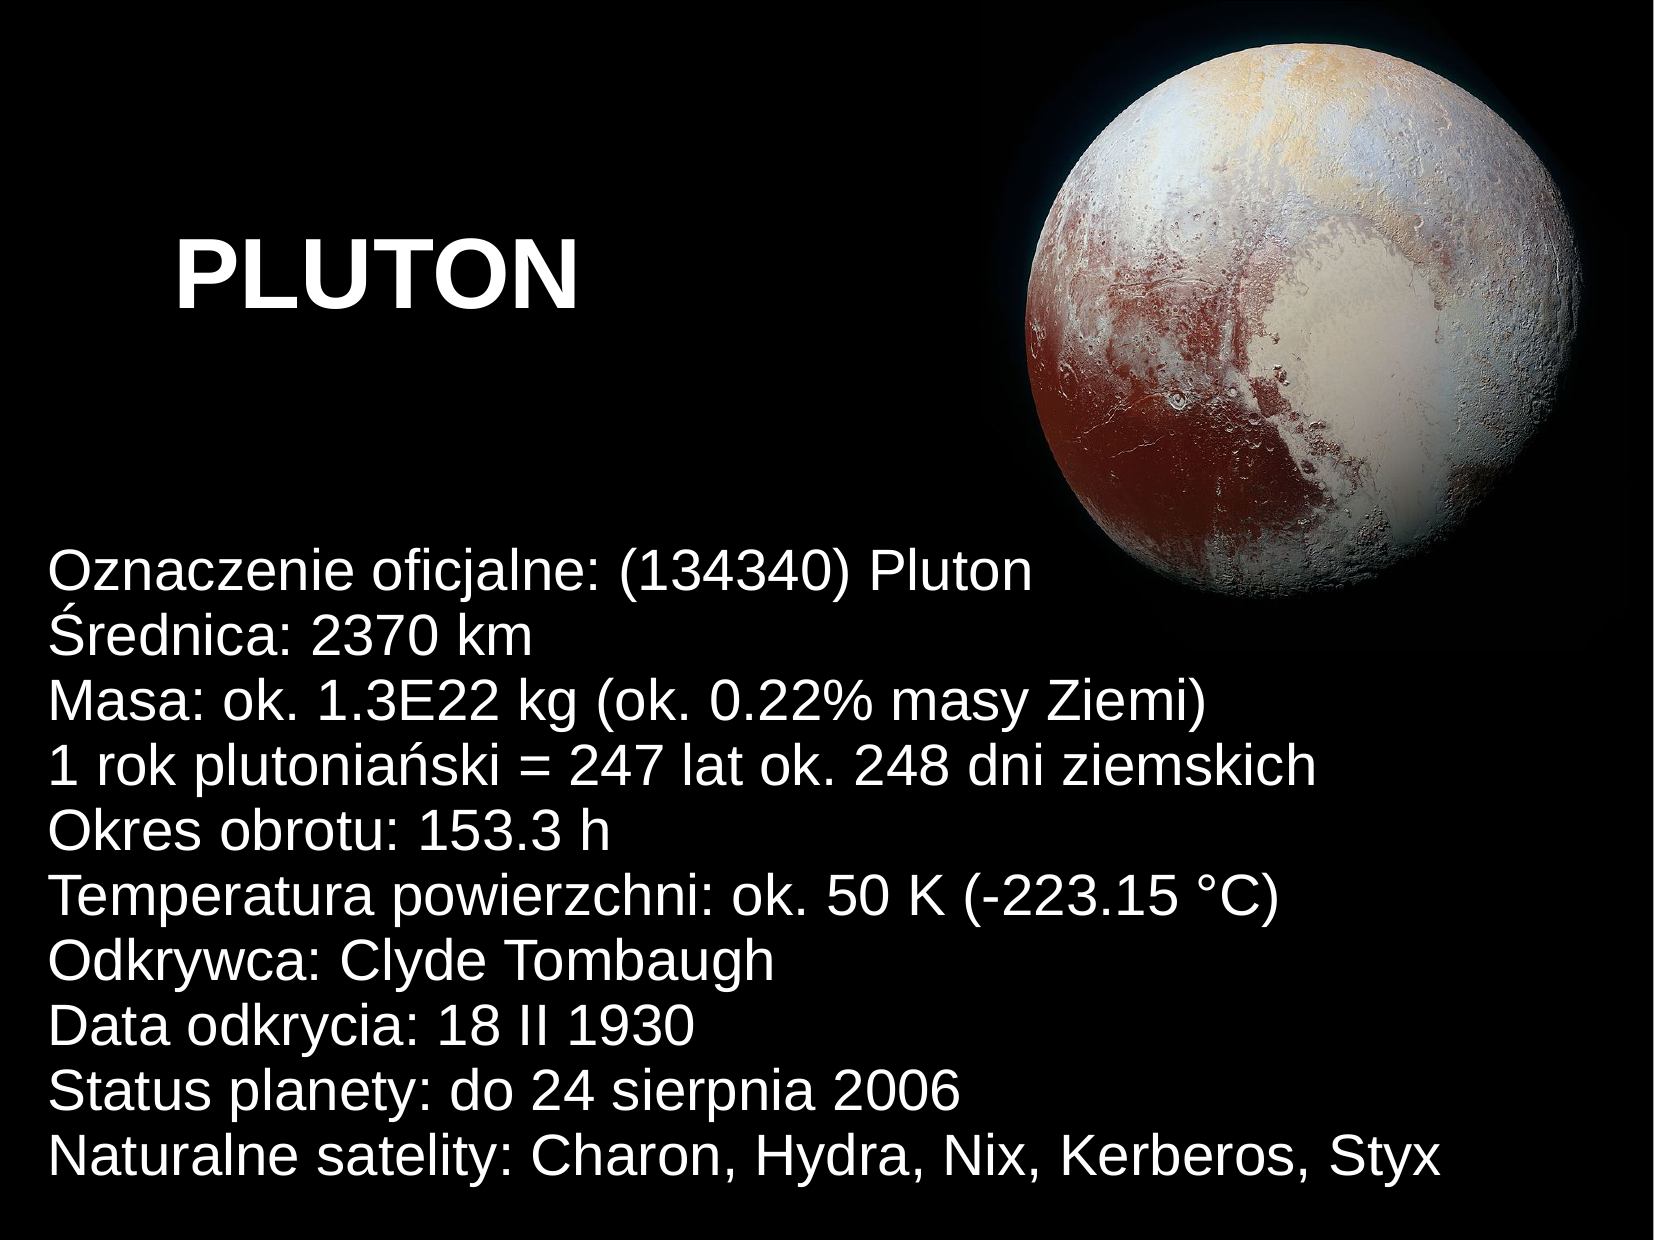

# PLUTON
Oznaczenie oficjalne: (134340) Pluton
Średnica: 2370 km
Masa: ok. 1.3E22 kg (ok. 0.22% masy Ziemi)
1 rok plutoniański = 247 lat ok. 248 dni ziemskich
Okres obrotu: 153.3 h
Temperatura powierzchni: ok. 50 K (-223.15 °C)
Odkrywca: Clyde Tombaugh
Data odkrycia: 18 II 1930
Status planety: do 24 sierpnia 2006
Naturalne satelity: Charon, Hydra, Nix, Kerberos, Styx